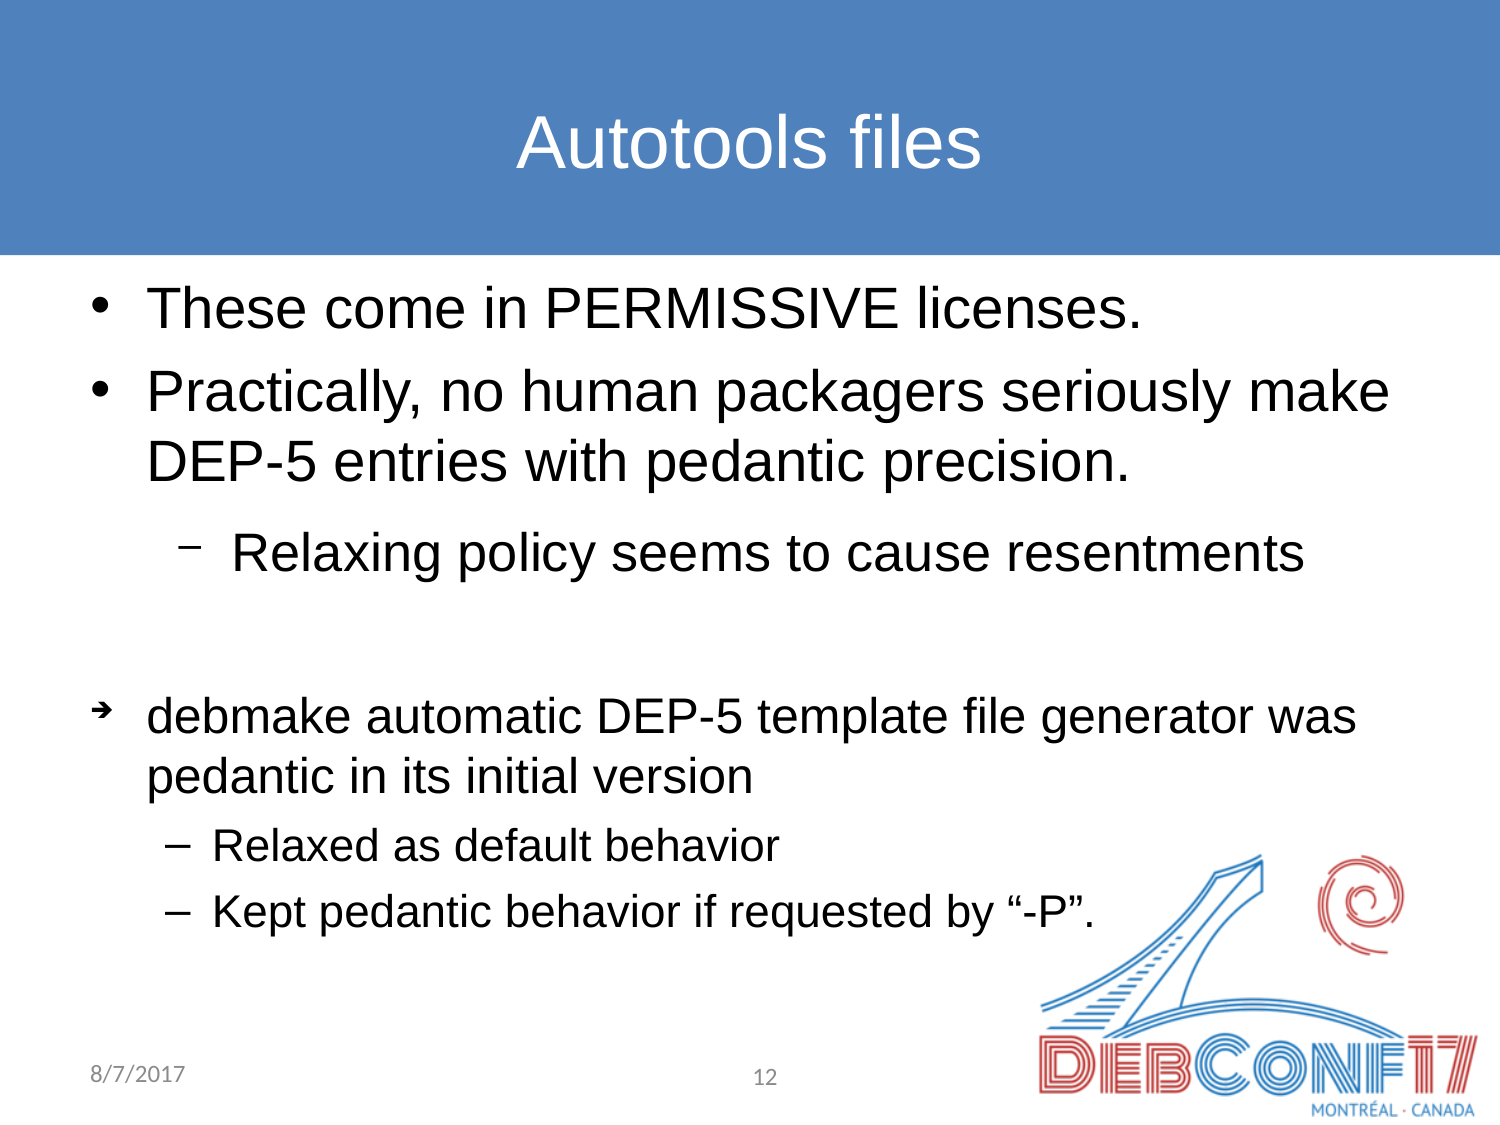

# Autotools files
These come in PERMISSIVE licenses.
Practically, no human packagers seriously make DEP-5 entries with pedantic precision.
Relaxing policy seems to cause resentments
debmake automatic DEP-5 template file generator was pedantic in its initial version
Relaxed as default behavior
Kept pedantic behavior if requested by “-P”.
8/7/2017